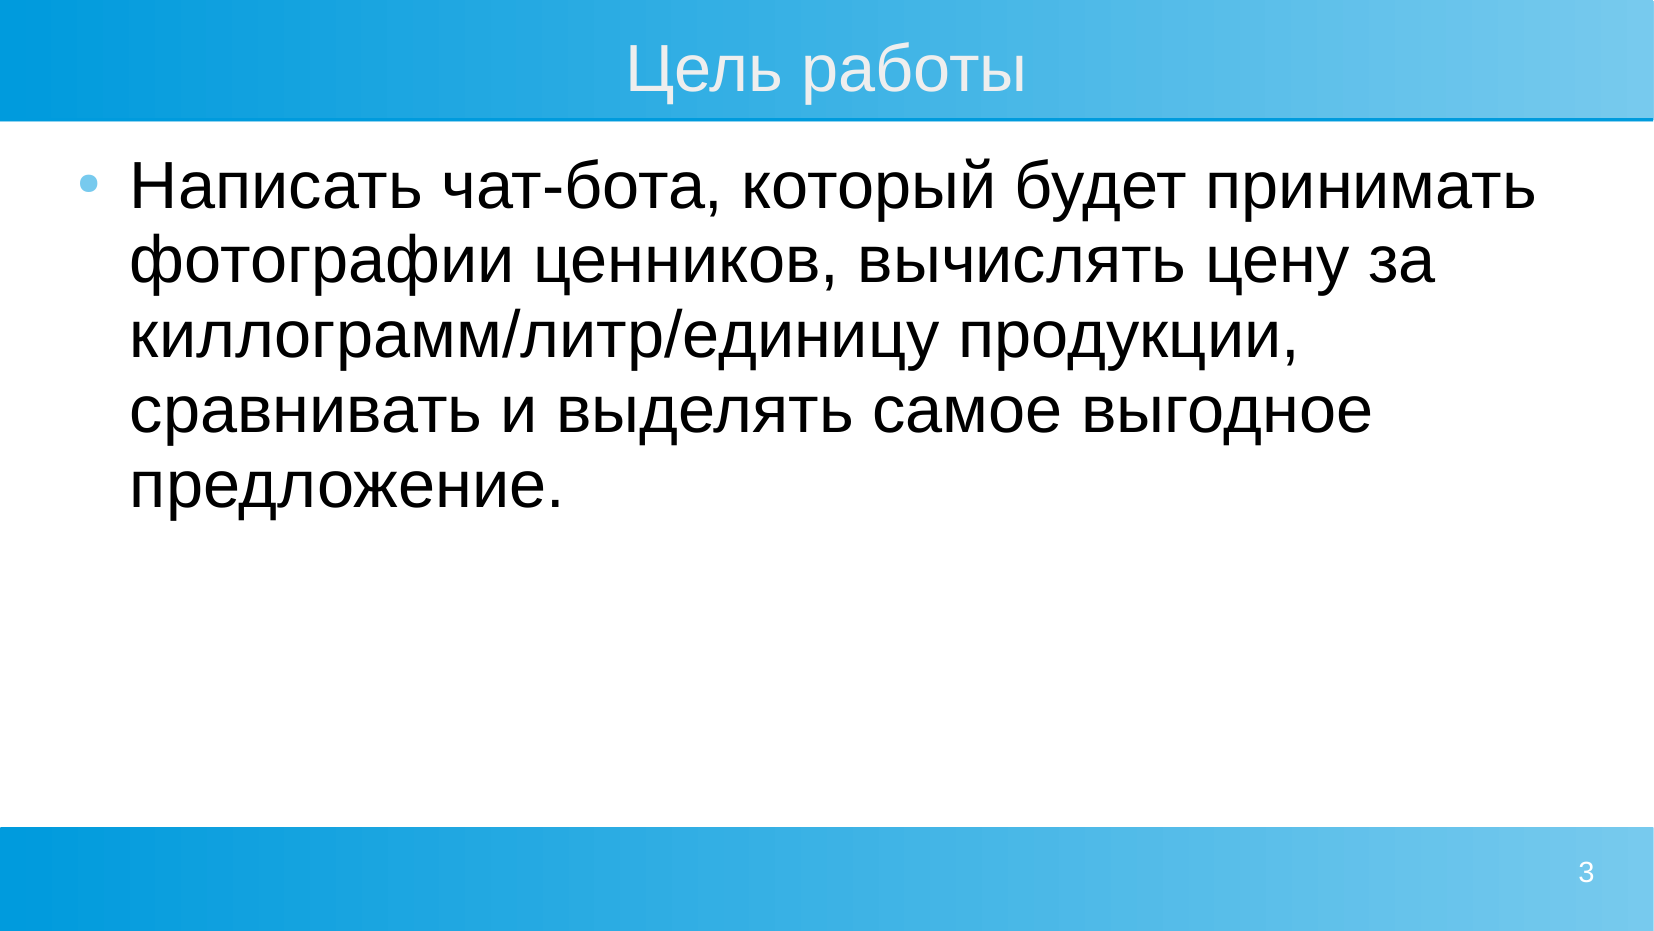

# Цель работы
Написать чат-бота, который будет принимать фотографии ценников, вычислять цену за киллограмм/литр/единицу продукции, сравнивать и выделять самое выгодное предложение.
3